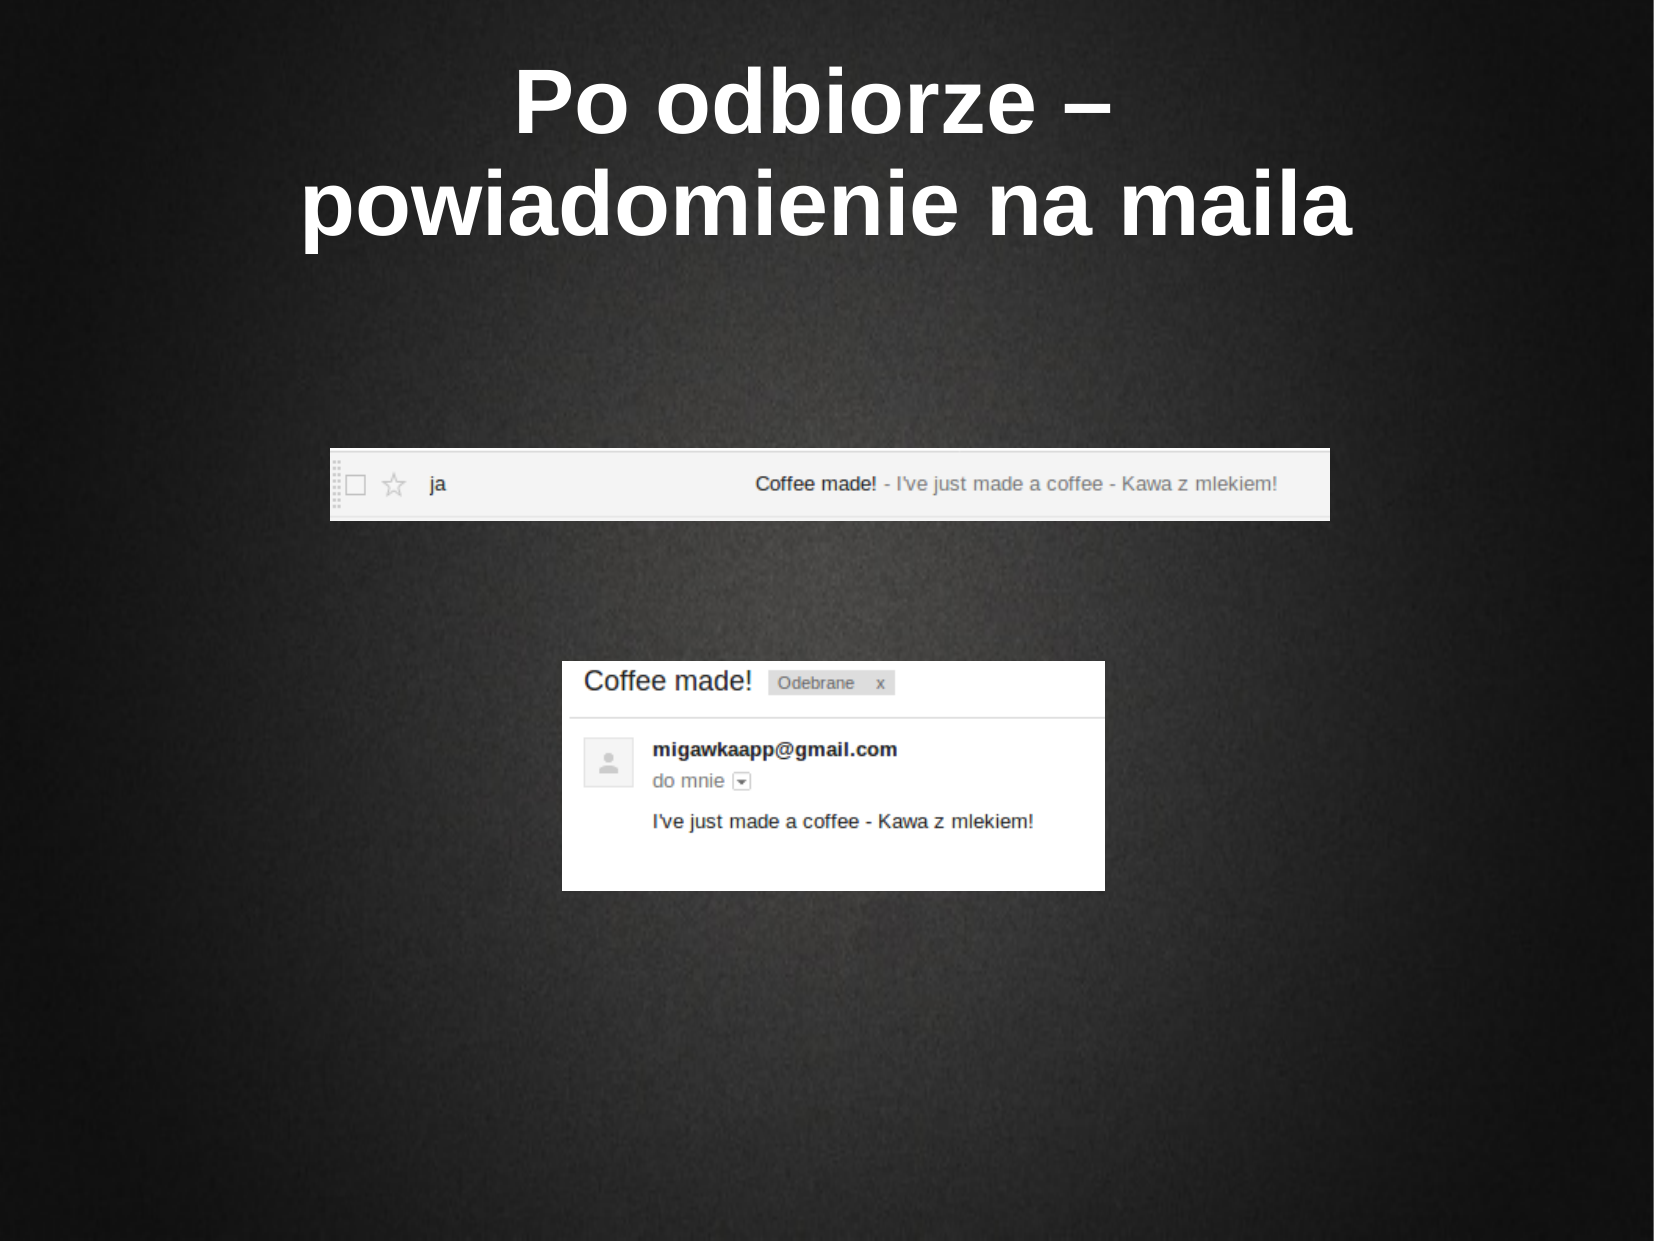

# Po odbiorze – powiadomienie na maila